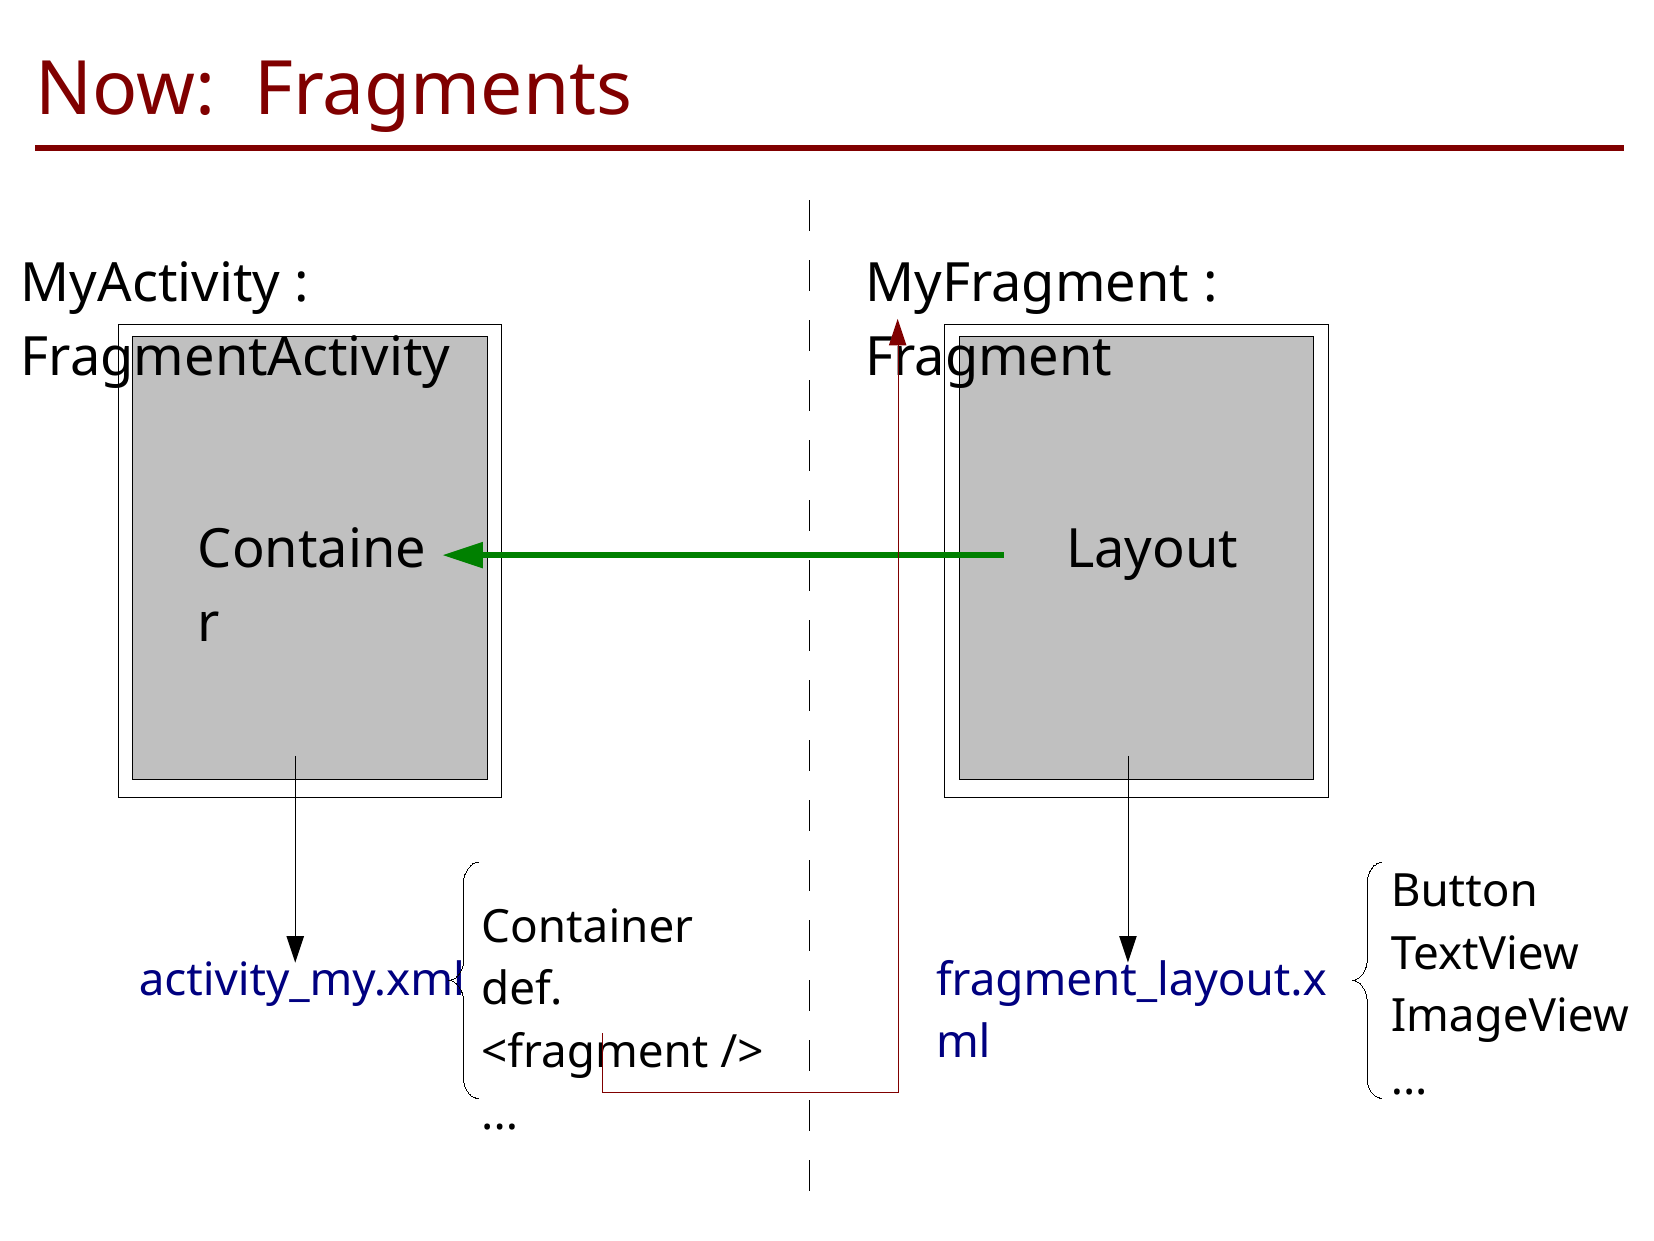

# Now: Fragments
MyActivity : FragmentActivity
MyFragment : Fragment
Container
Layout
Button
TextView
ImageView
...
Container def.
<fragment />
...
activity_my.xml
fragment_layout.xml